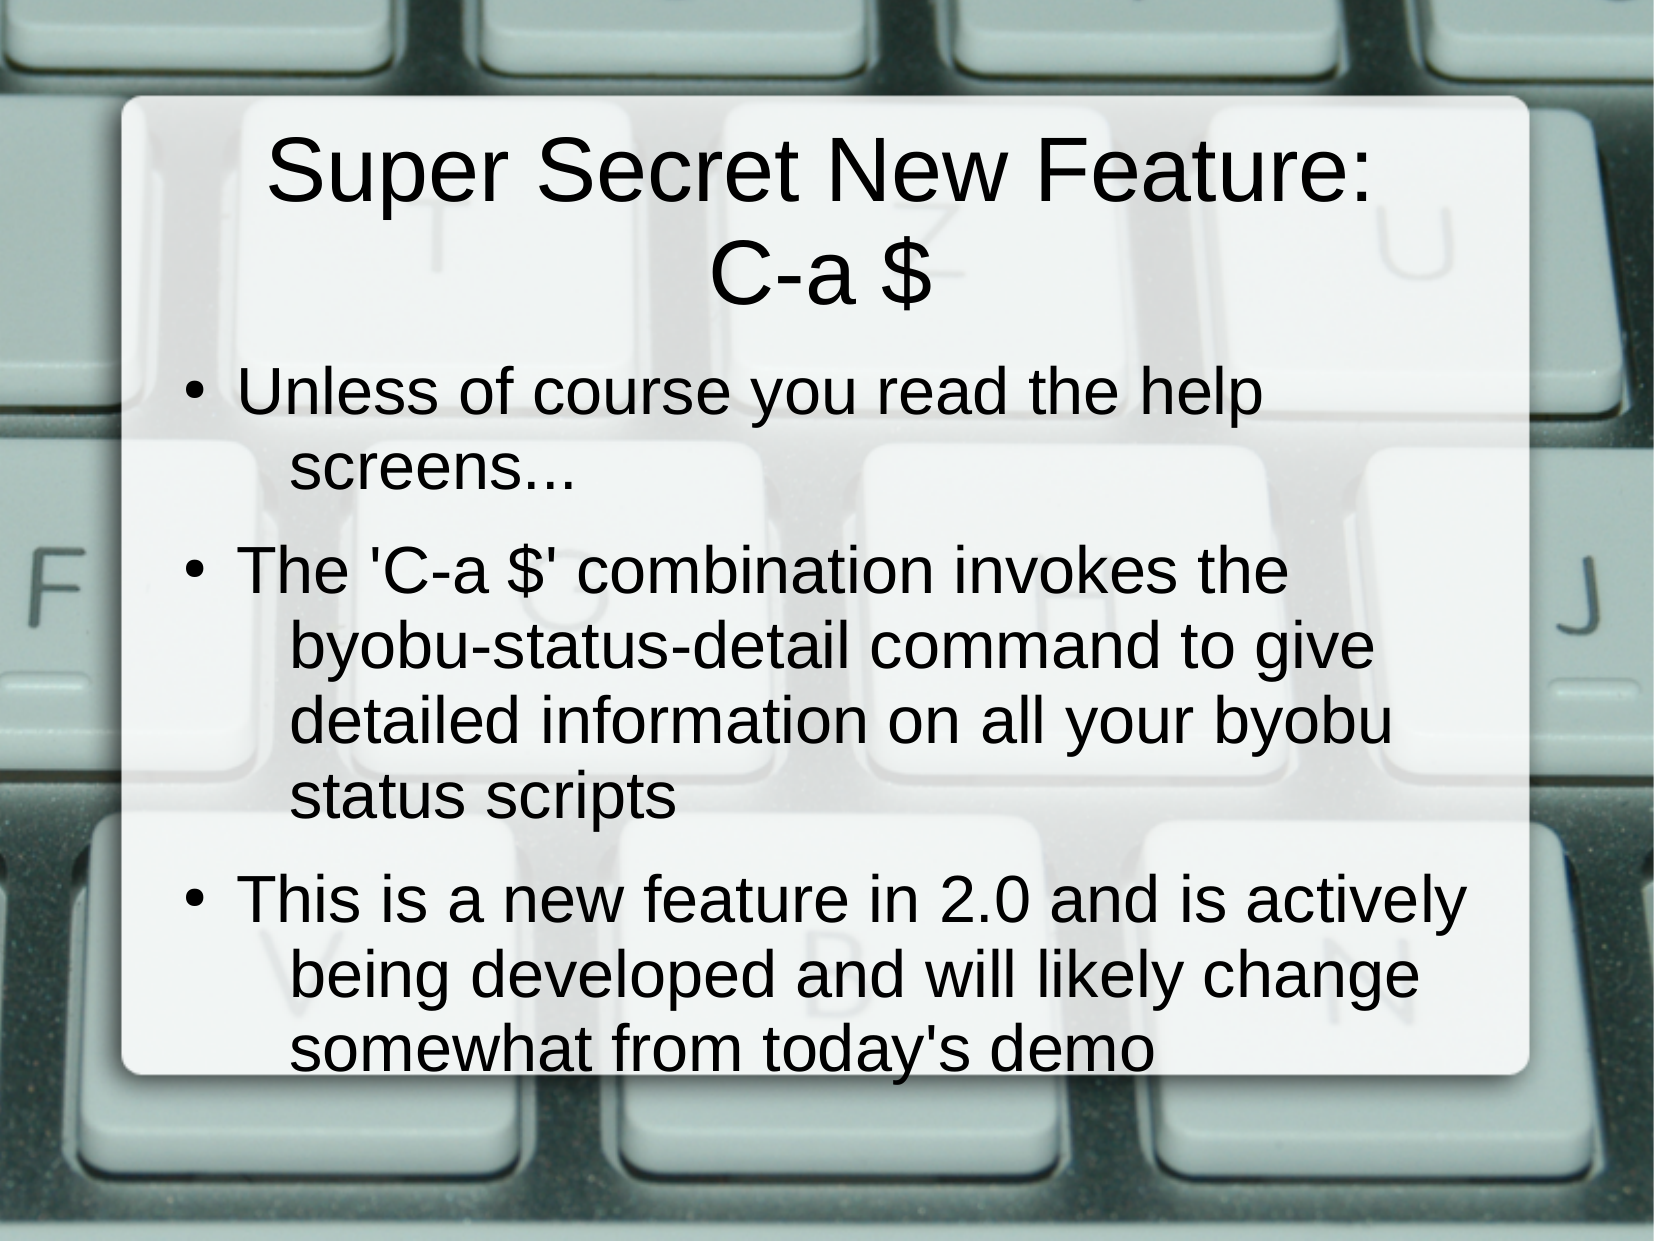

# Super Secret New Feature: C-a $
Unless of course you read the help screens...
The 'C-a $' combination invokes the byobu-status-detail command to give detailed information on all your byobu status scripts
This is a new feature in 2.0 and is actively being developed and will likely change somewhat from today's demo